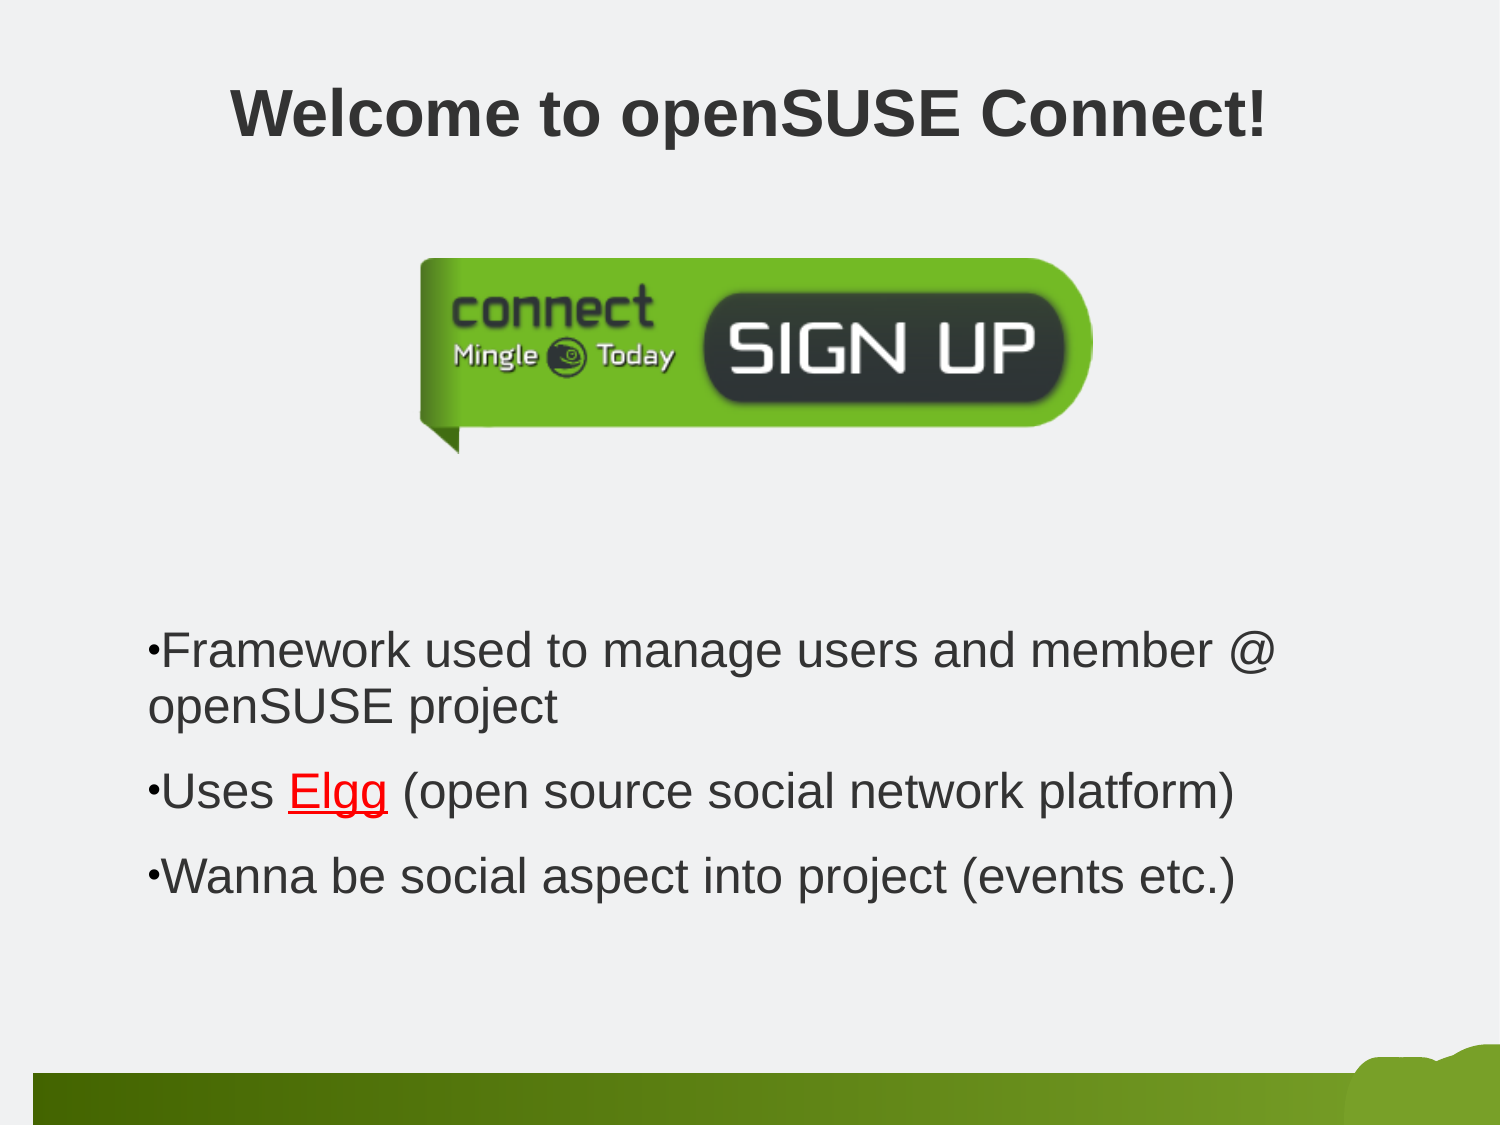

# Welcome to openSUSE Connect!
Framework used to manage users and member @ openSUSE project
Uses Elgg (open source social network platform)
Wanna be social aspect into project (events etc.)